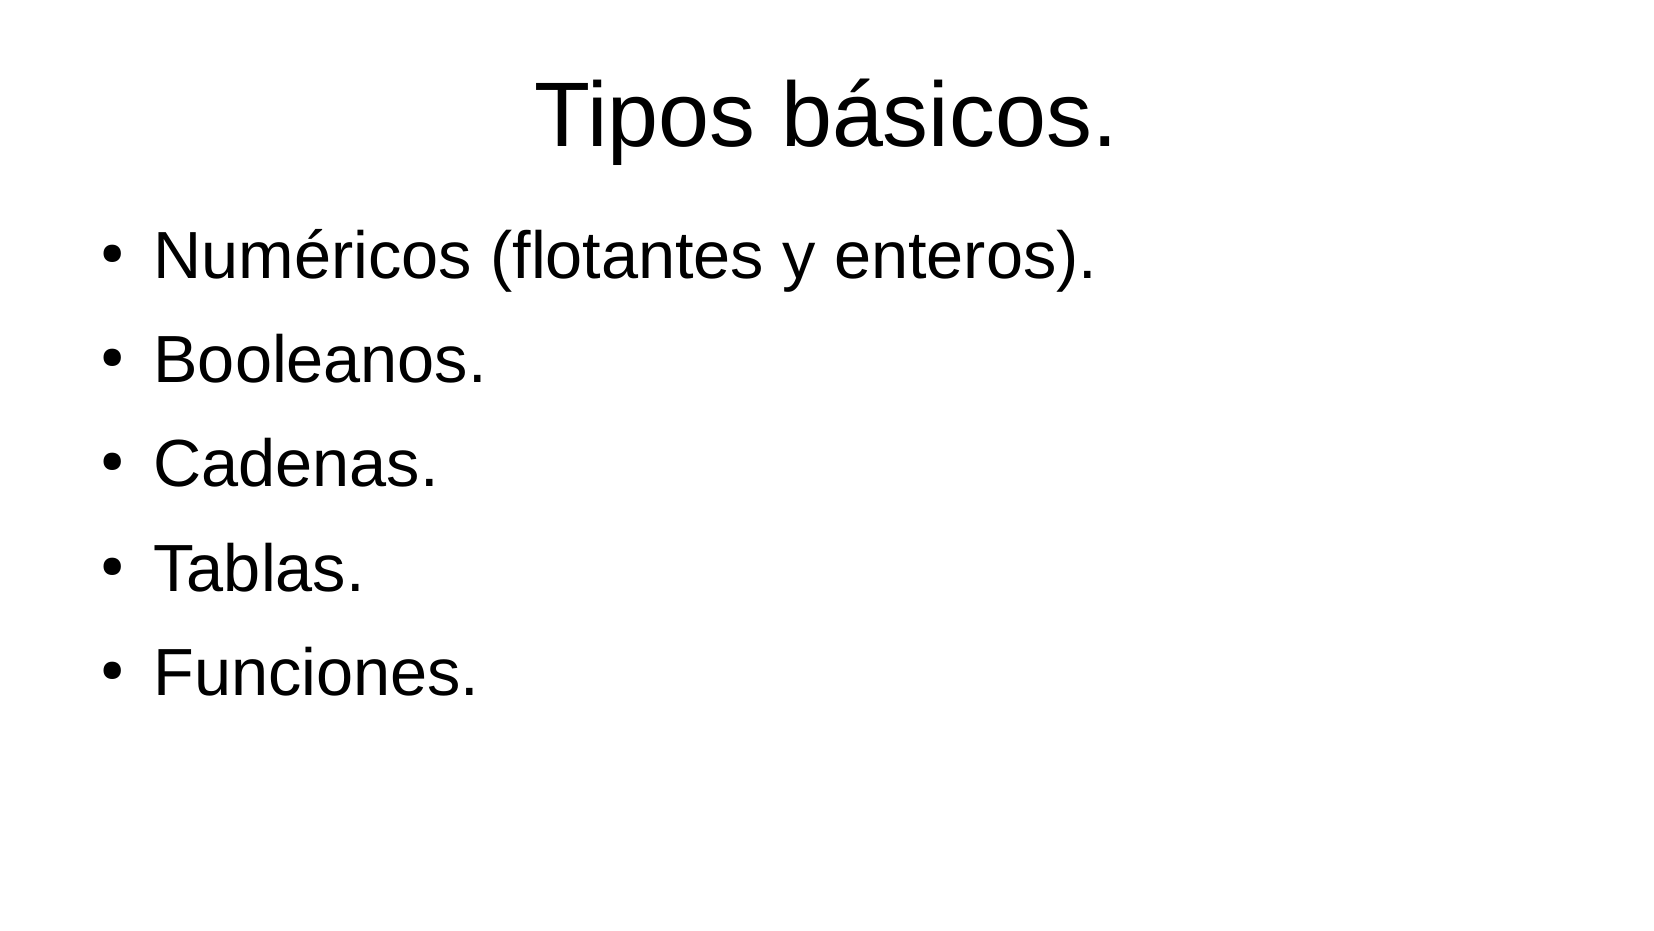

# Tipos básicos.
Numéricos (flotantes y enteros).
Booleanos.
Cadenas.
Tablas.
Funciones.